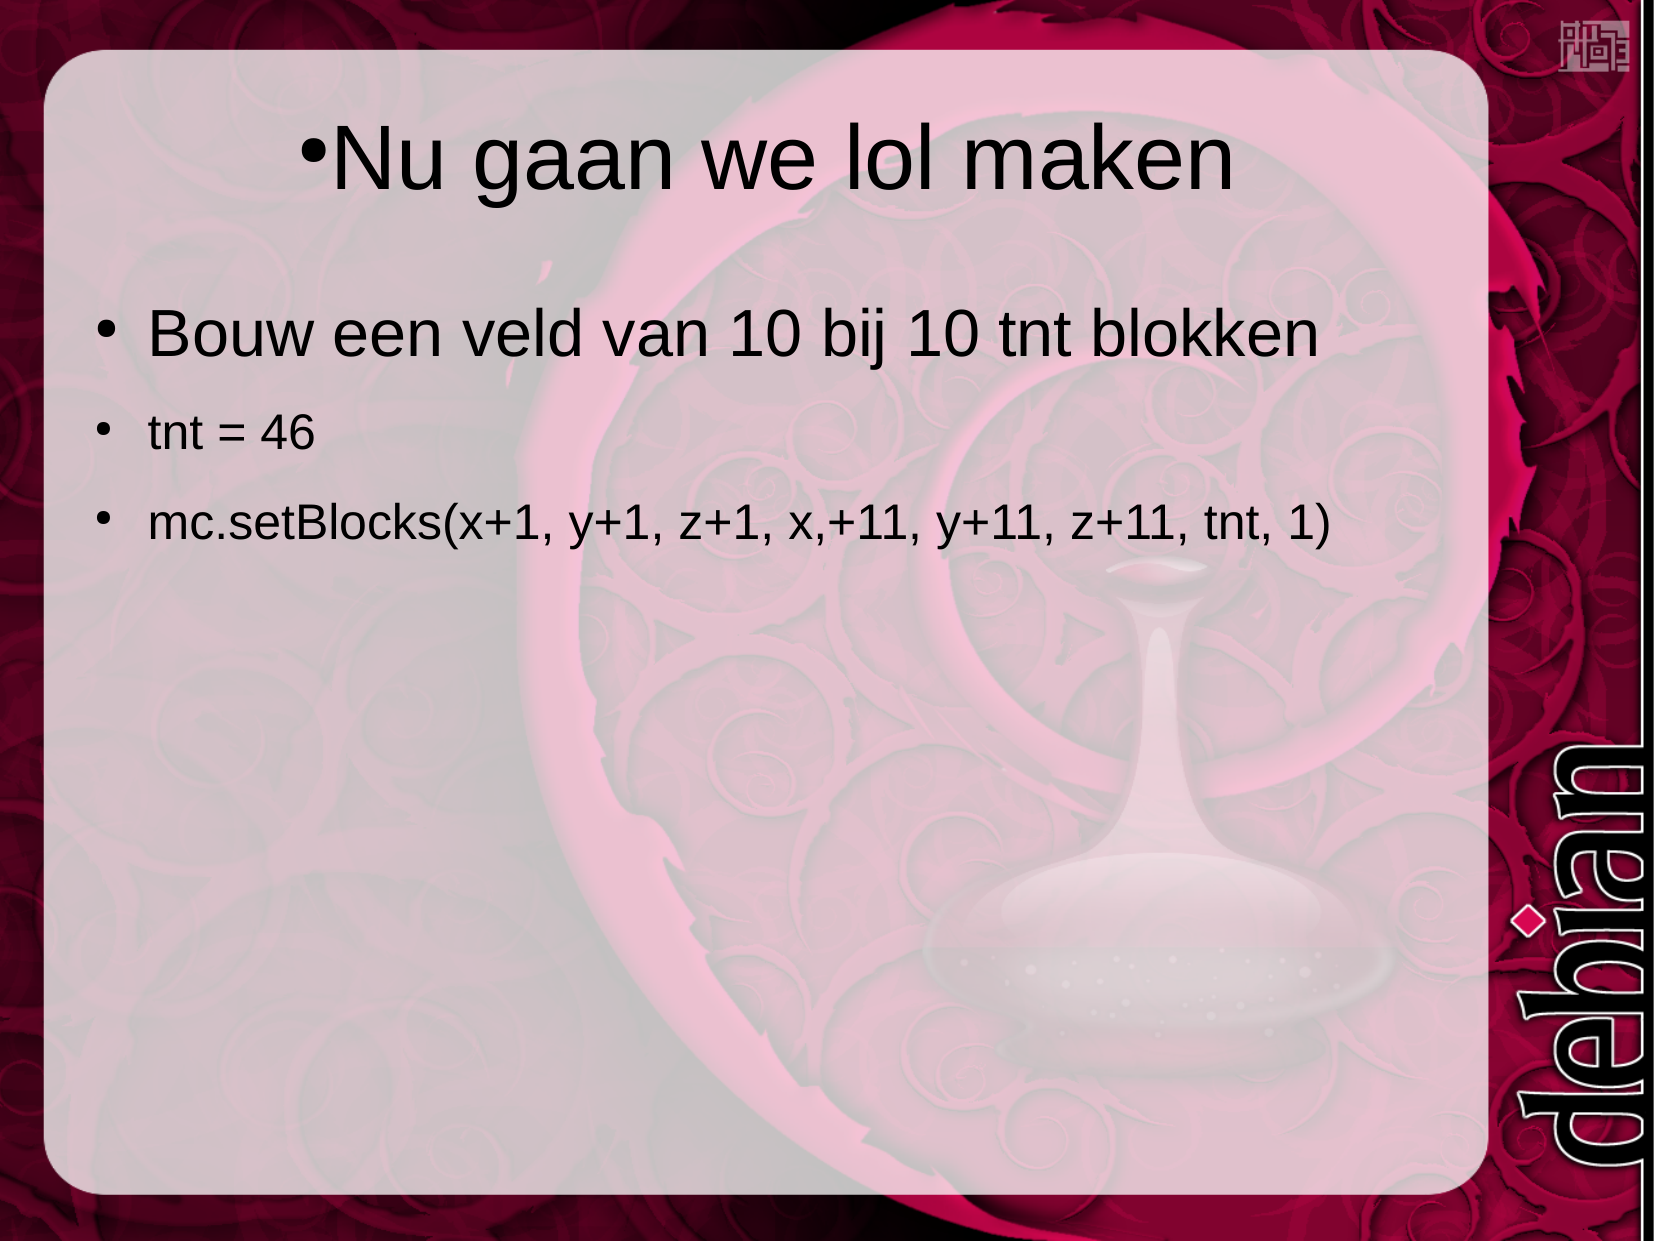

# Nu gaan we lol maken
Bouw een veld van 10 bij 10 tnt blokken
tnt = 46
mc.setBlocks(x+1, y+1, z+1, x,+11, y+11, z+11, tnt, 1)